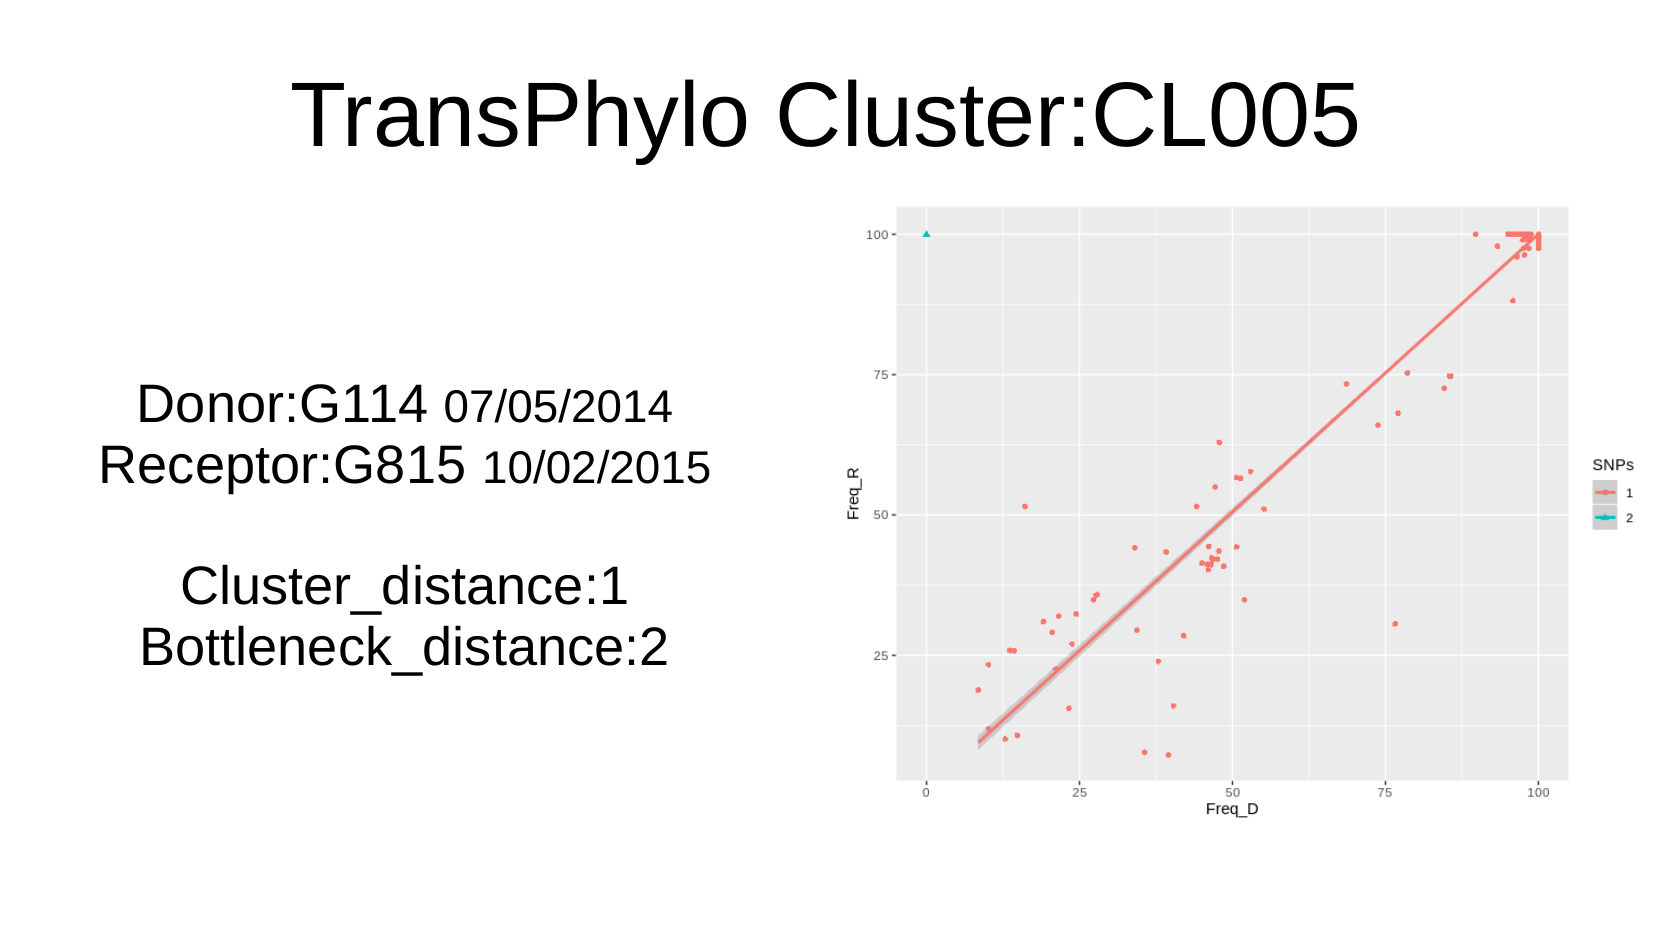

# TransPhylo Cluster:CL005
Donor:G114 07/05/2014
Receptor:G815 10/02/2015
Cluster_distance:1
Bottleneck_distance:2